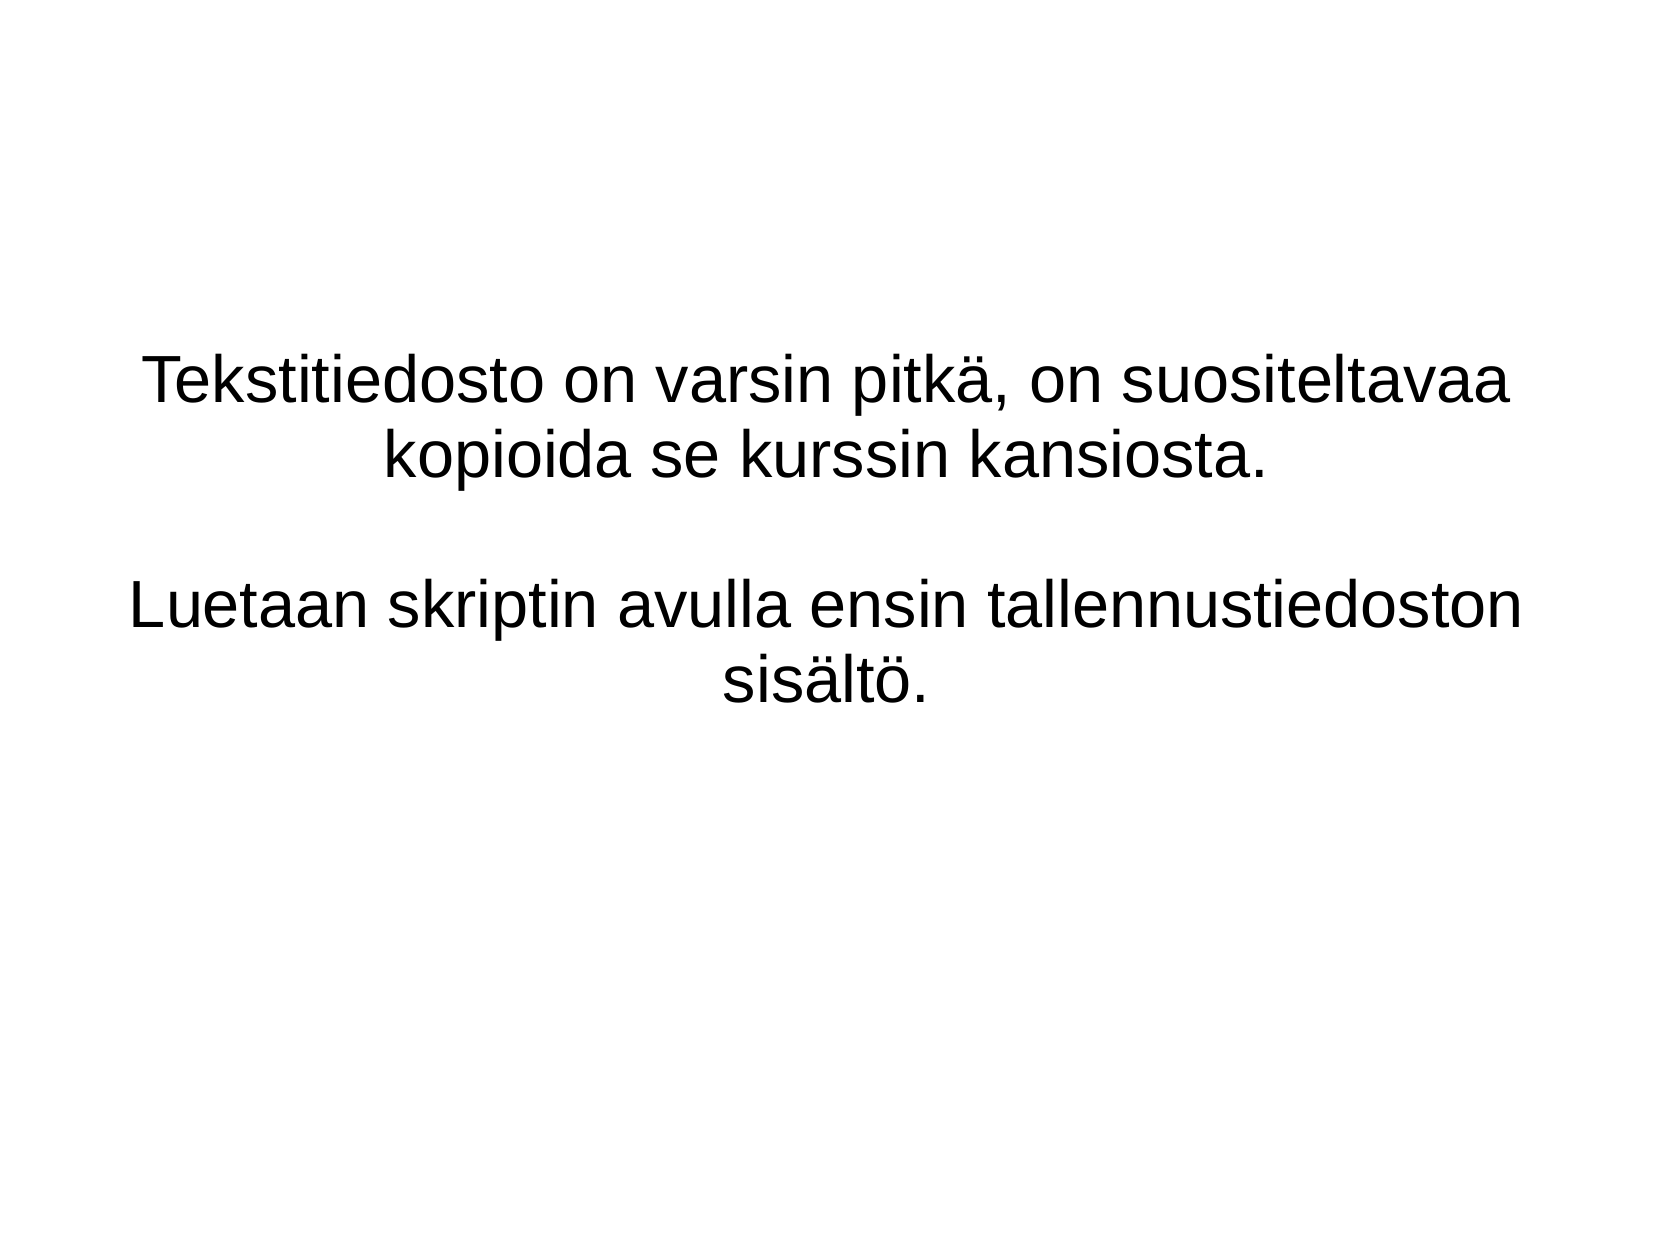

# Tekstitiedosto on varsin pitkä, on suositeltavaa kopioida se kurssin kansiosta.
Luetaan skriptin avulla ensin tallennustiedoston sisältö.